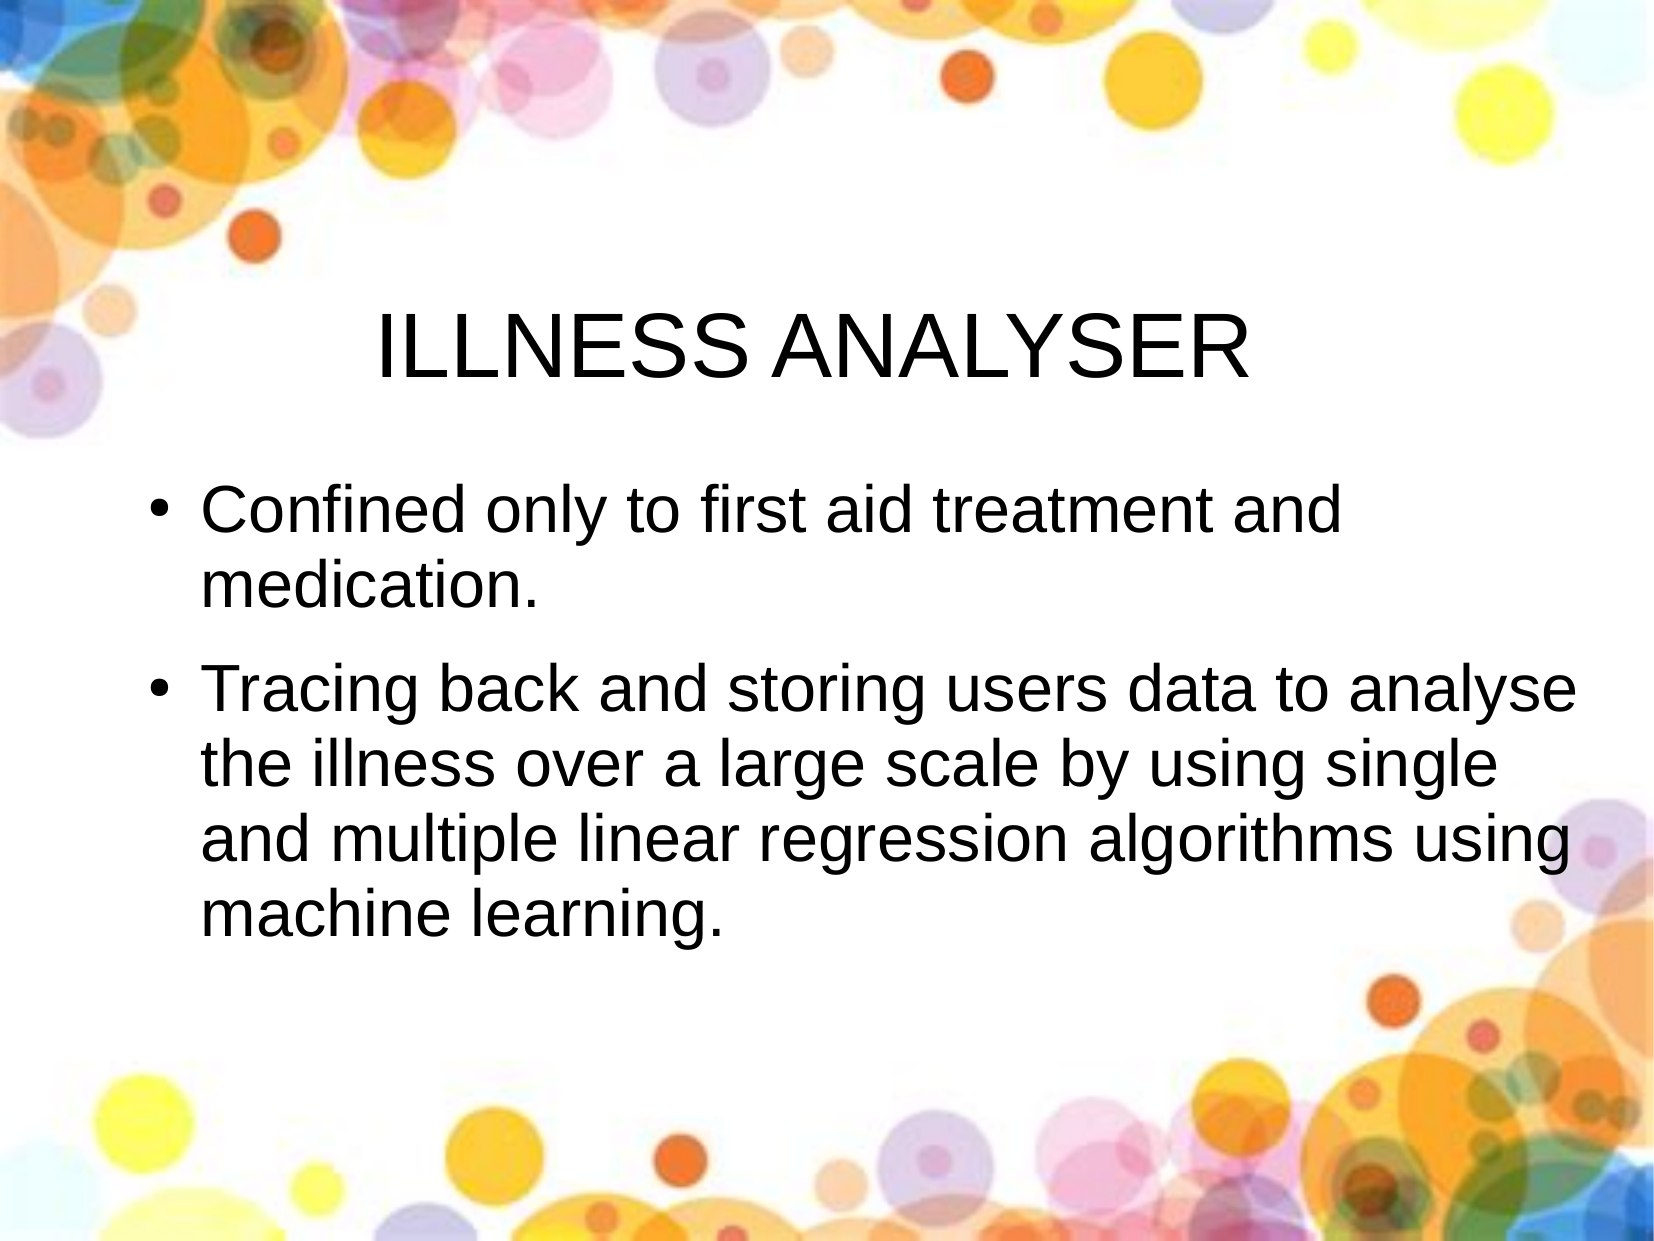

# ILLNESS ANALYSER
Confined only to first aid treatment and medication.
Tracing back and storing users data to analyse the illness over a large scale by using single and multiple linear regression algorithms using machine learning.